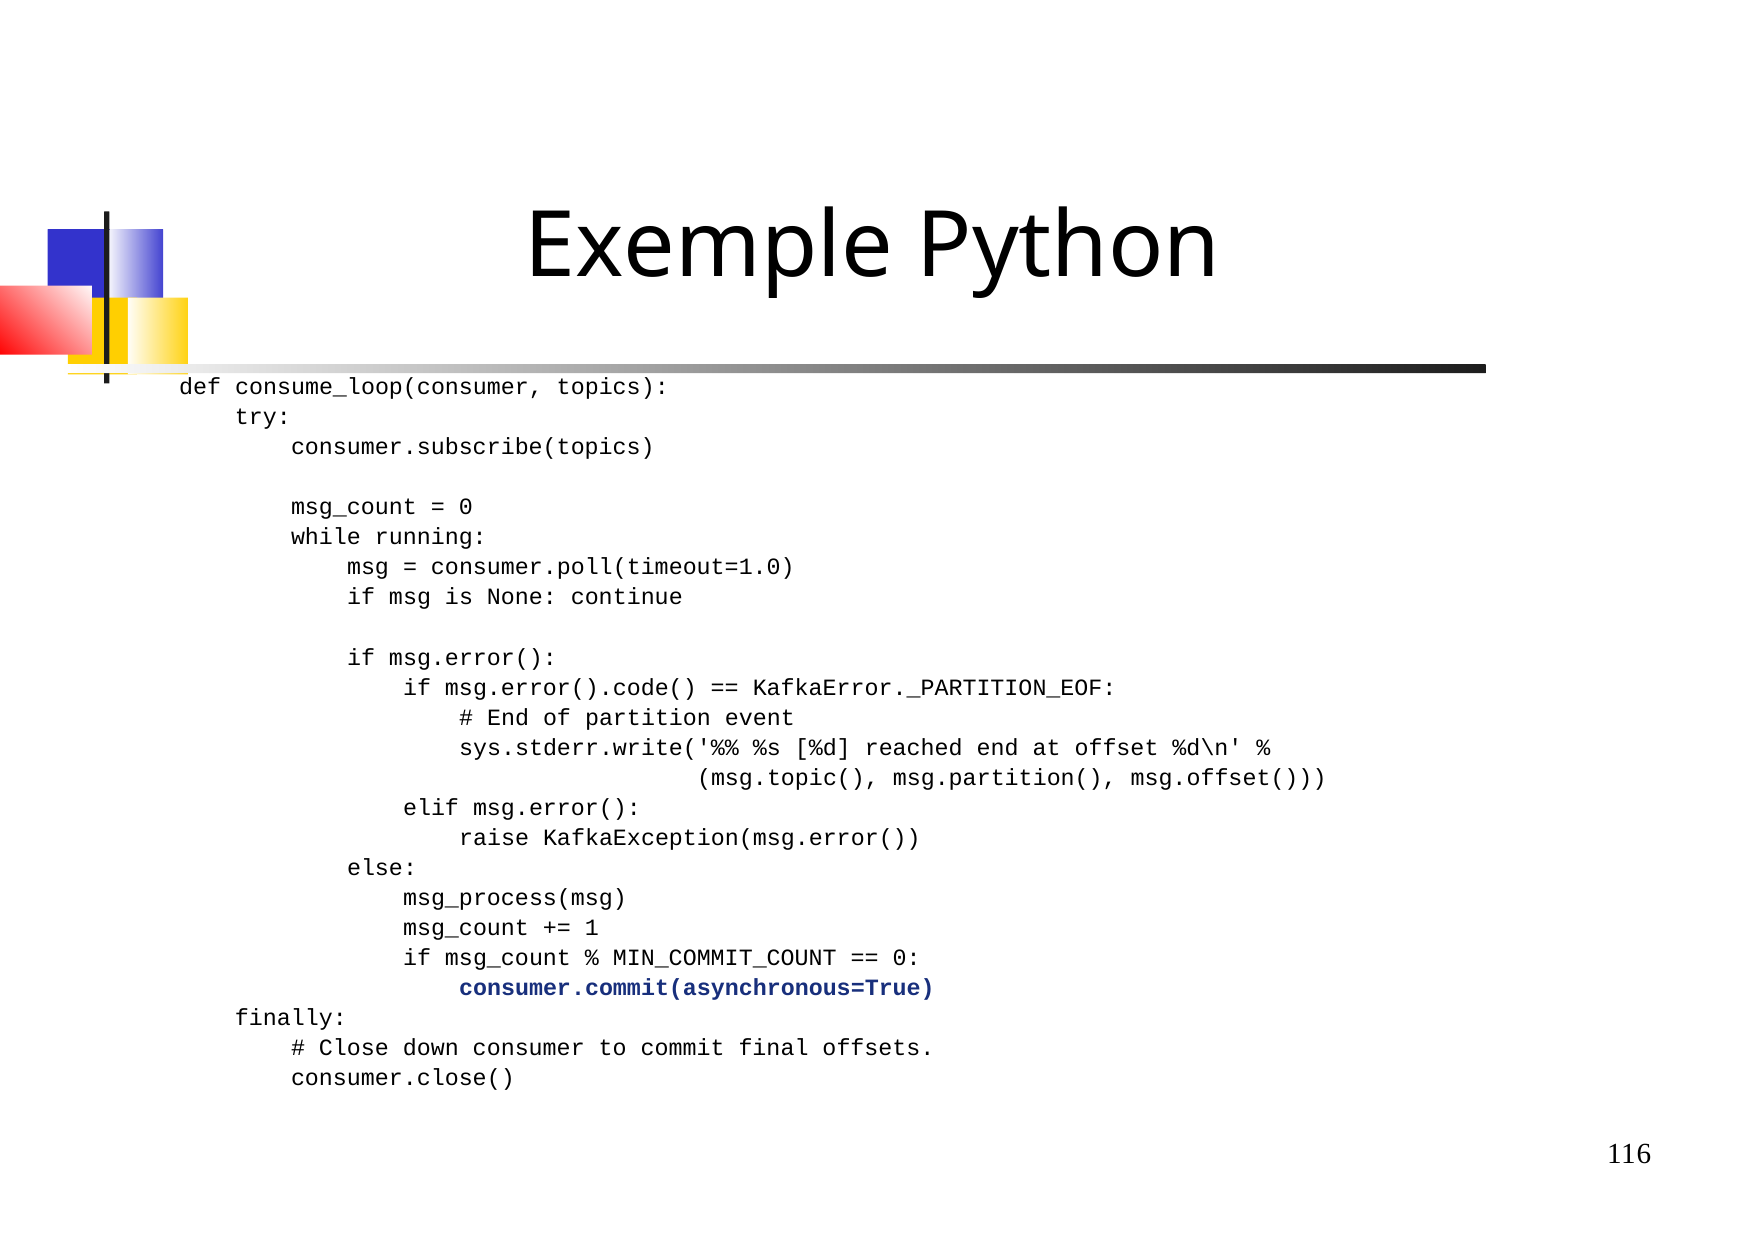

# Exemple Python
def consume_loop(consumer, topics):
 try:
 consumer.subscribe(topics)
 msg_count = 0
 while running:
 msg = consumer.poll(timeout=1.0)
 if msg is None: continue
 if msg.error():
 if msg.error().code() == KafkaError._PARTITION_EOF:
 # End of partition event
 sys.stderr.write('%% %s [%d] reached end at offset %d\n' %
 (msg.topic(), msg.partition(), msg.offset()))
 elif msg.error():
 raise KafkaException(msg.error())
 else:
 msg_process(msg)
 msg_count += 1
 if msg_count % MIN_COMMIT_COUNT == 0:
 consumer.commit(asynchronous=True)
 finally:
 # Close down consumer to commit final offsets.
 consumer.close()